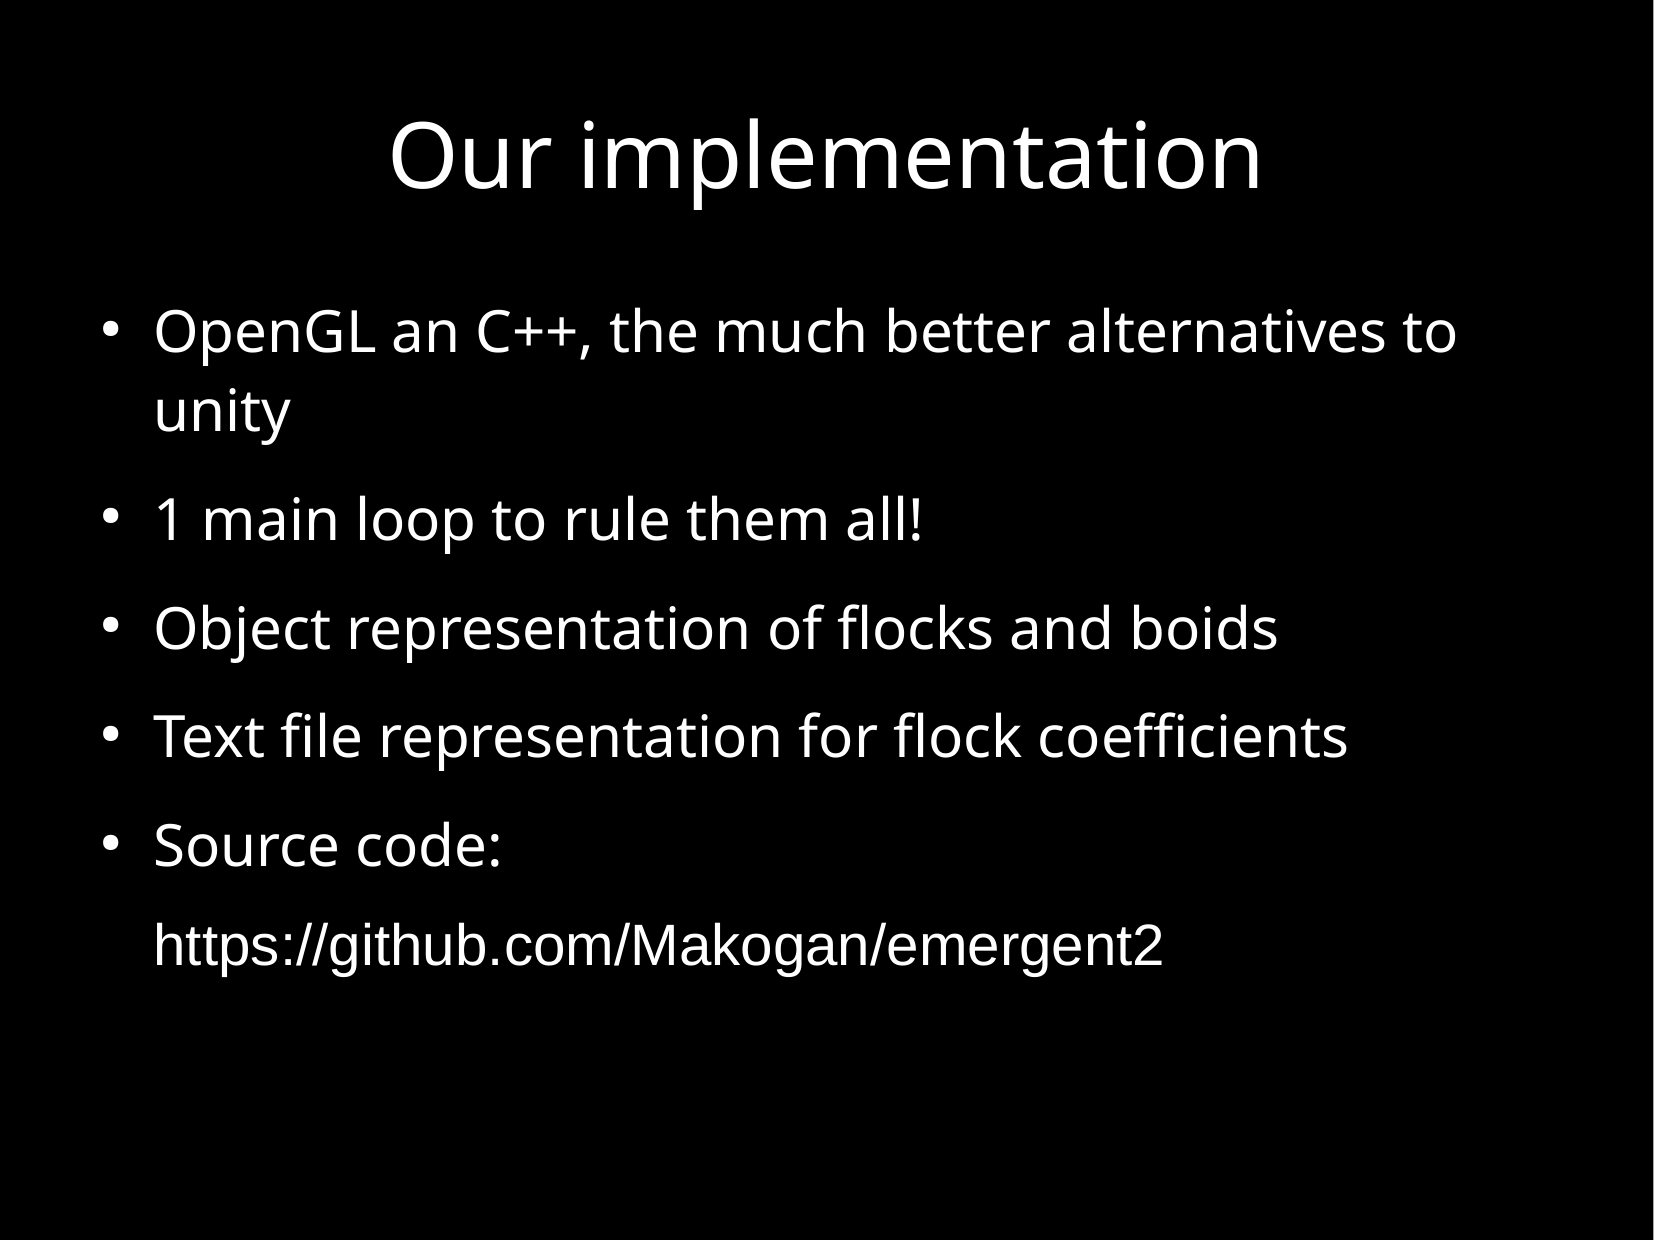

# Our implementation
OpenGL an C++, the much better alternatives to unity
1 main loop to rule them all!
Object representation of flocks and boids
Text file representation for flock coefficients
Source code:
https://github.com/Makogan/emergent2